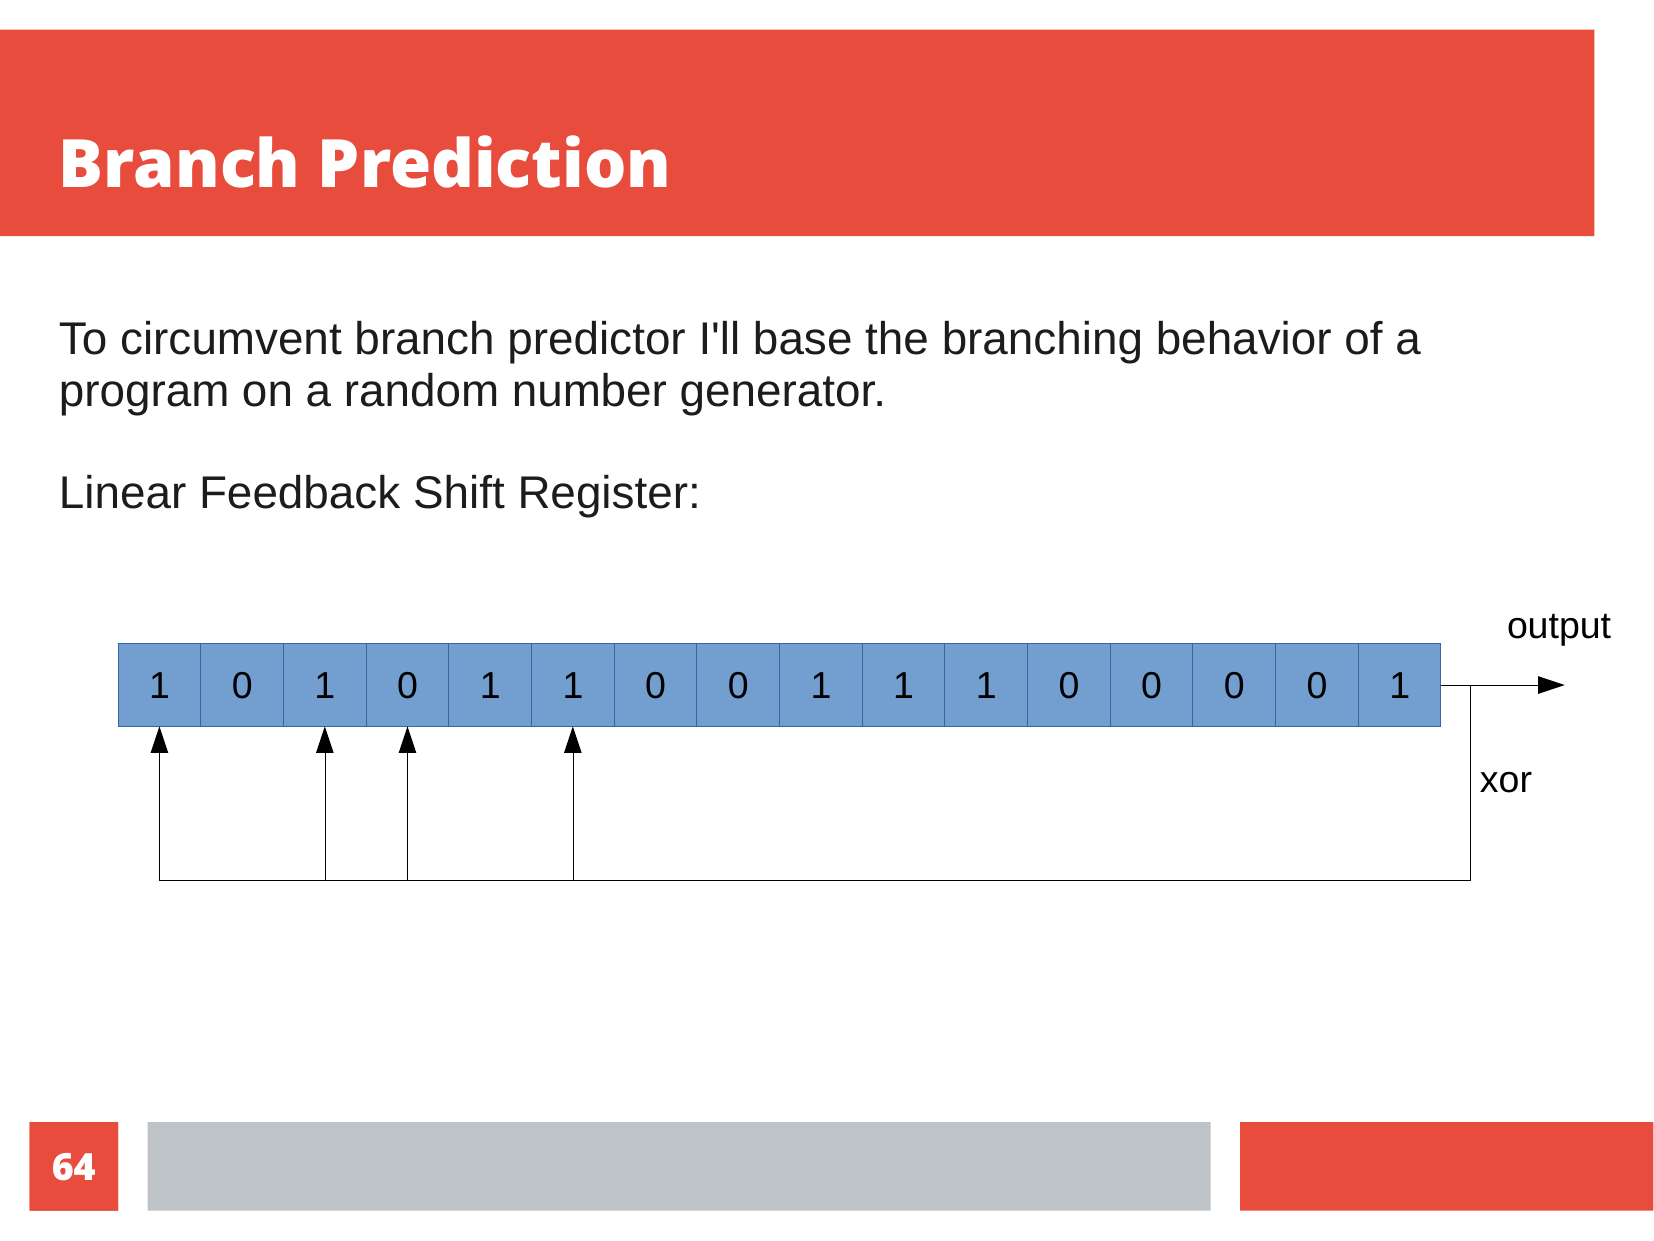

# Branch Prediction
To circumvent branch predictor I'll base the branching behavior of a program on a random number generator.
Linear Feedback Shift Register:
output
1
0
1
0
1
1
0
0
1
1
1
0
0
0
0
1
xor
64